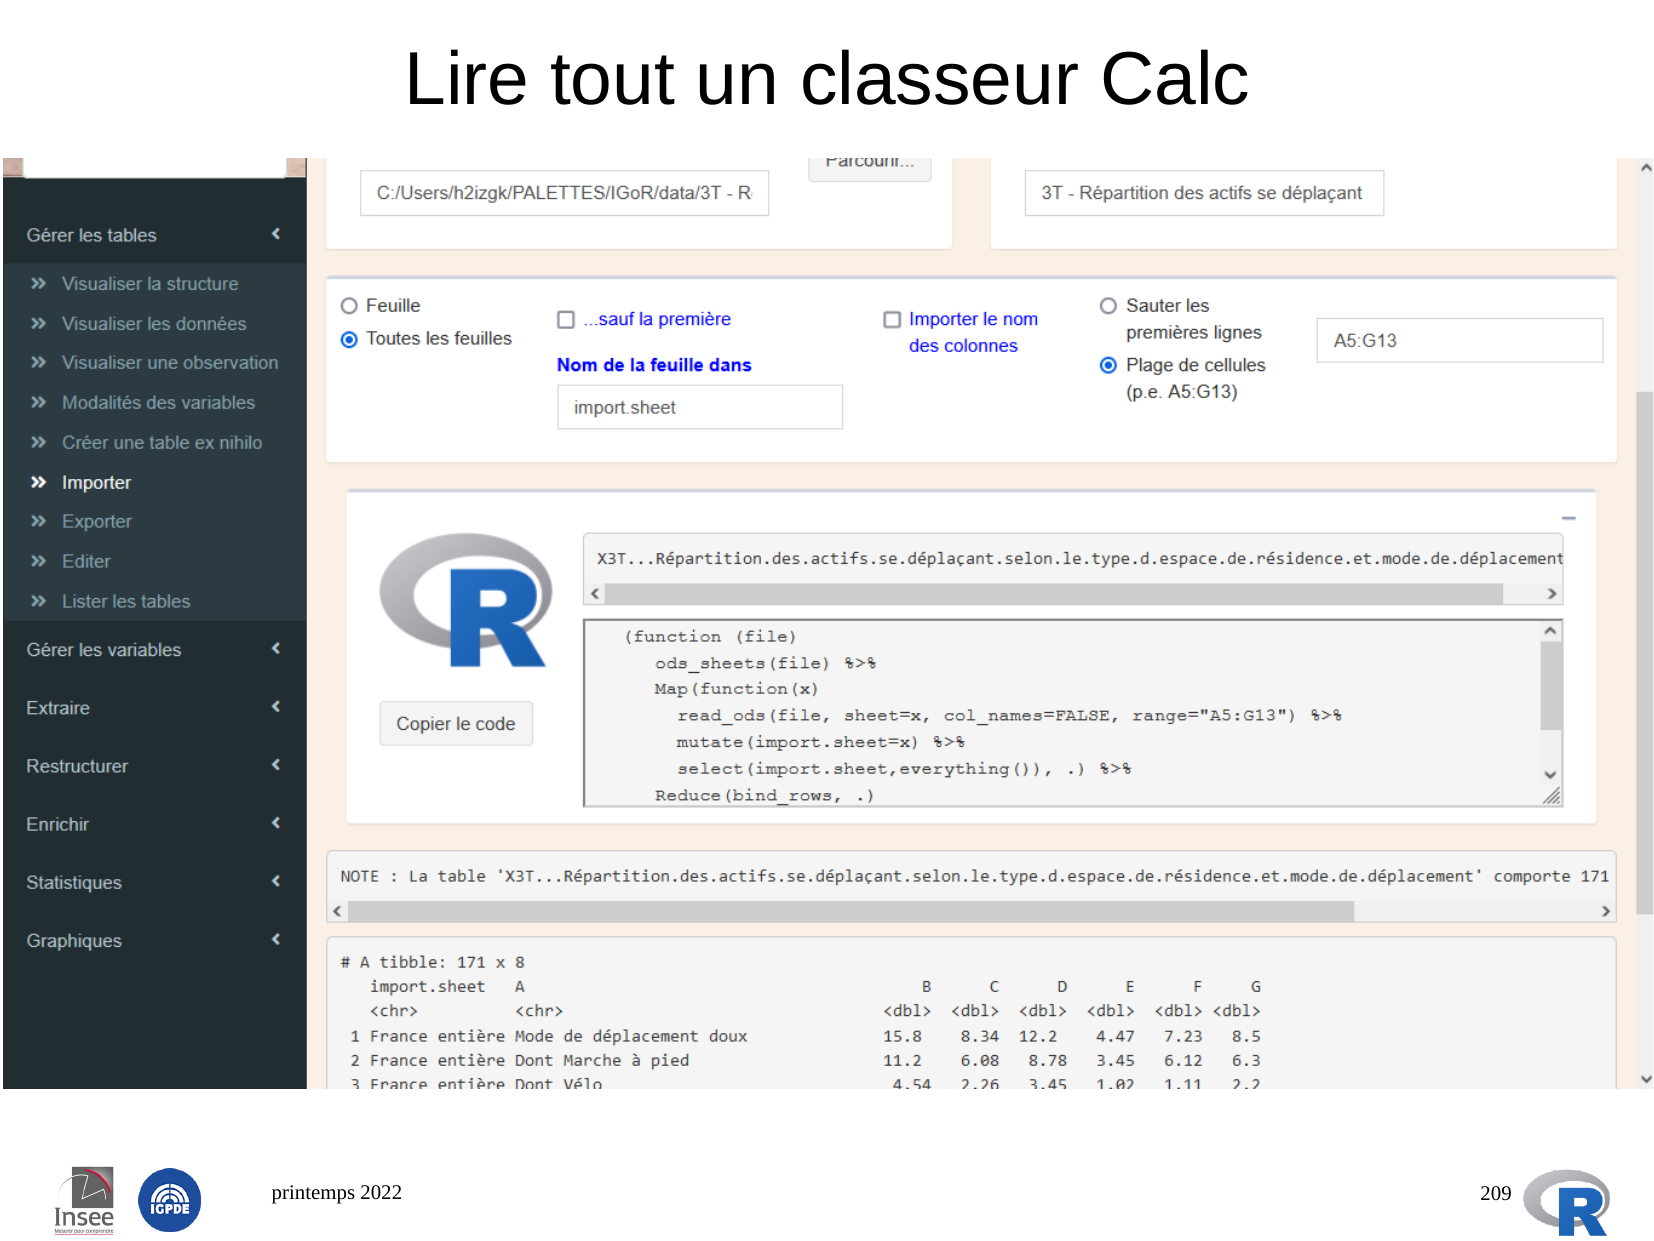

# Lire tout un classeur Calc
printemps 2022
209